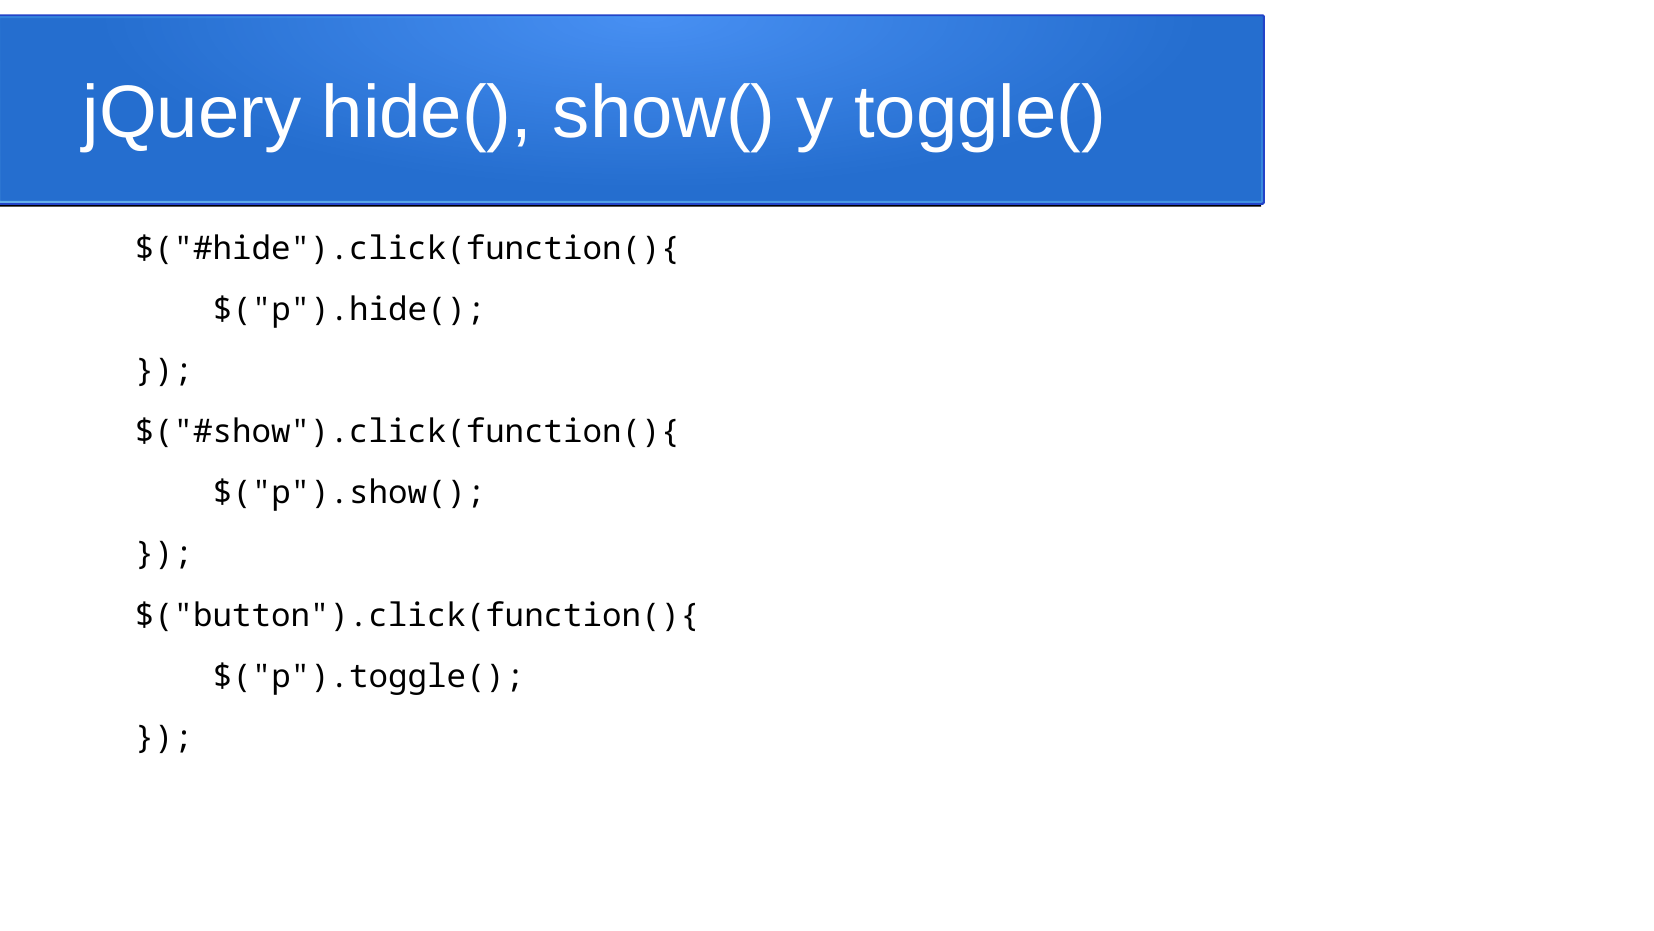

# jQuery hide(), show() y toggle()
$("#hide").click(function(){
 $("p").hide();
});
$("#show").click(function(){
 $("p").show();
});
$("button").click(function(){
 $("p").toggle();
});